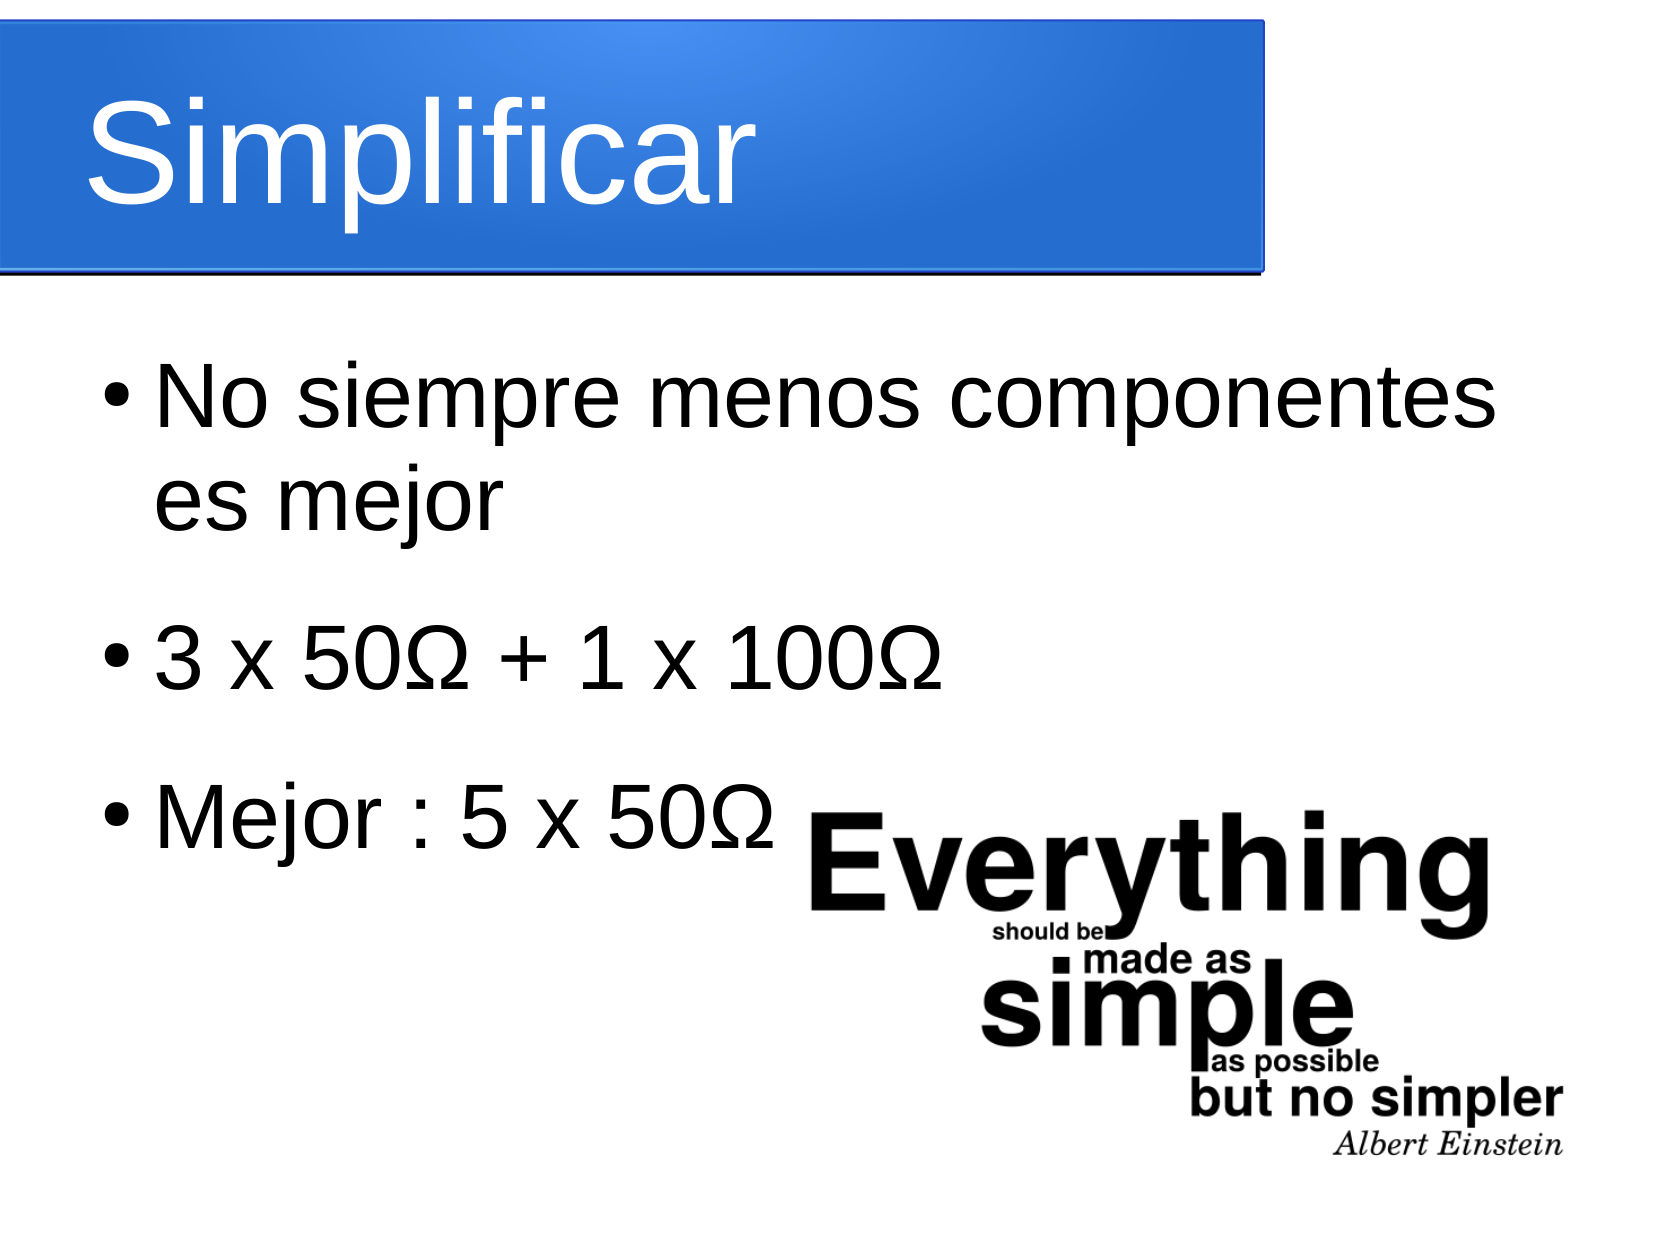

# Simplificar
No siempre menos componentes es mejor
3 x 50Ω + 1 x 100Ω
Mejor : 5 x 50Ω